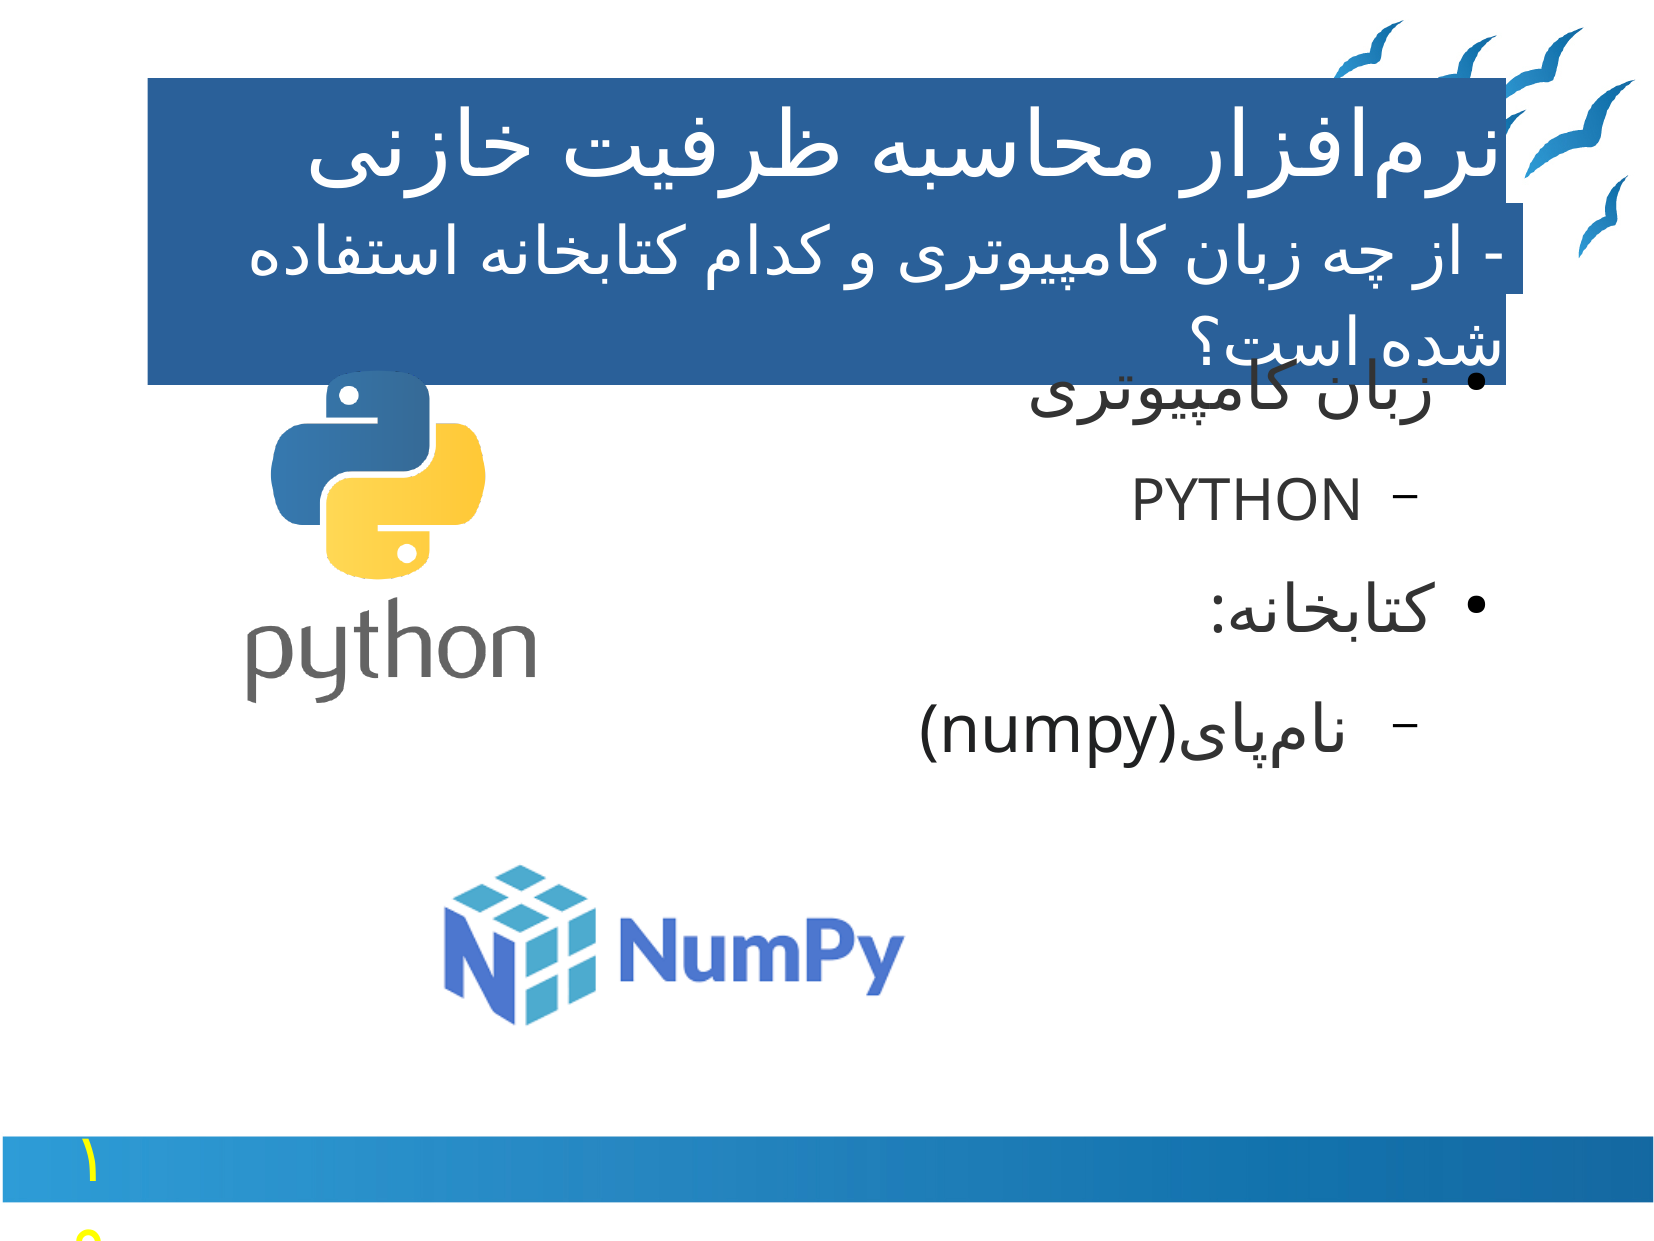

# نرم‌افزار محاسبه ظرفیت خازنی - از چه زبان کامپیوتری و کدام کتابخانه استفاده شده است؟
زبان کامپیوتری
PYTHON
کتابخانه:
 نام‌پای(numpy)
۱۹